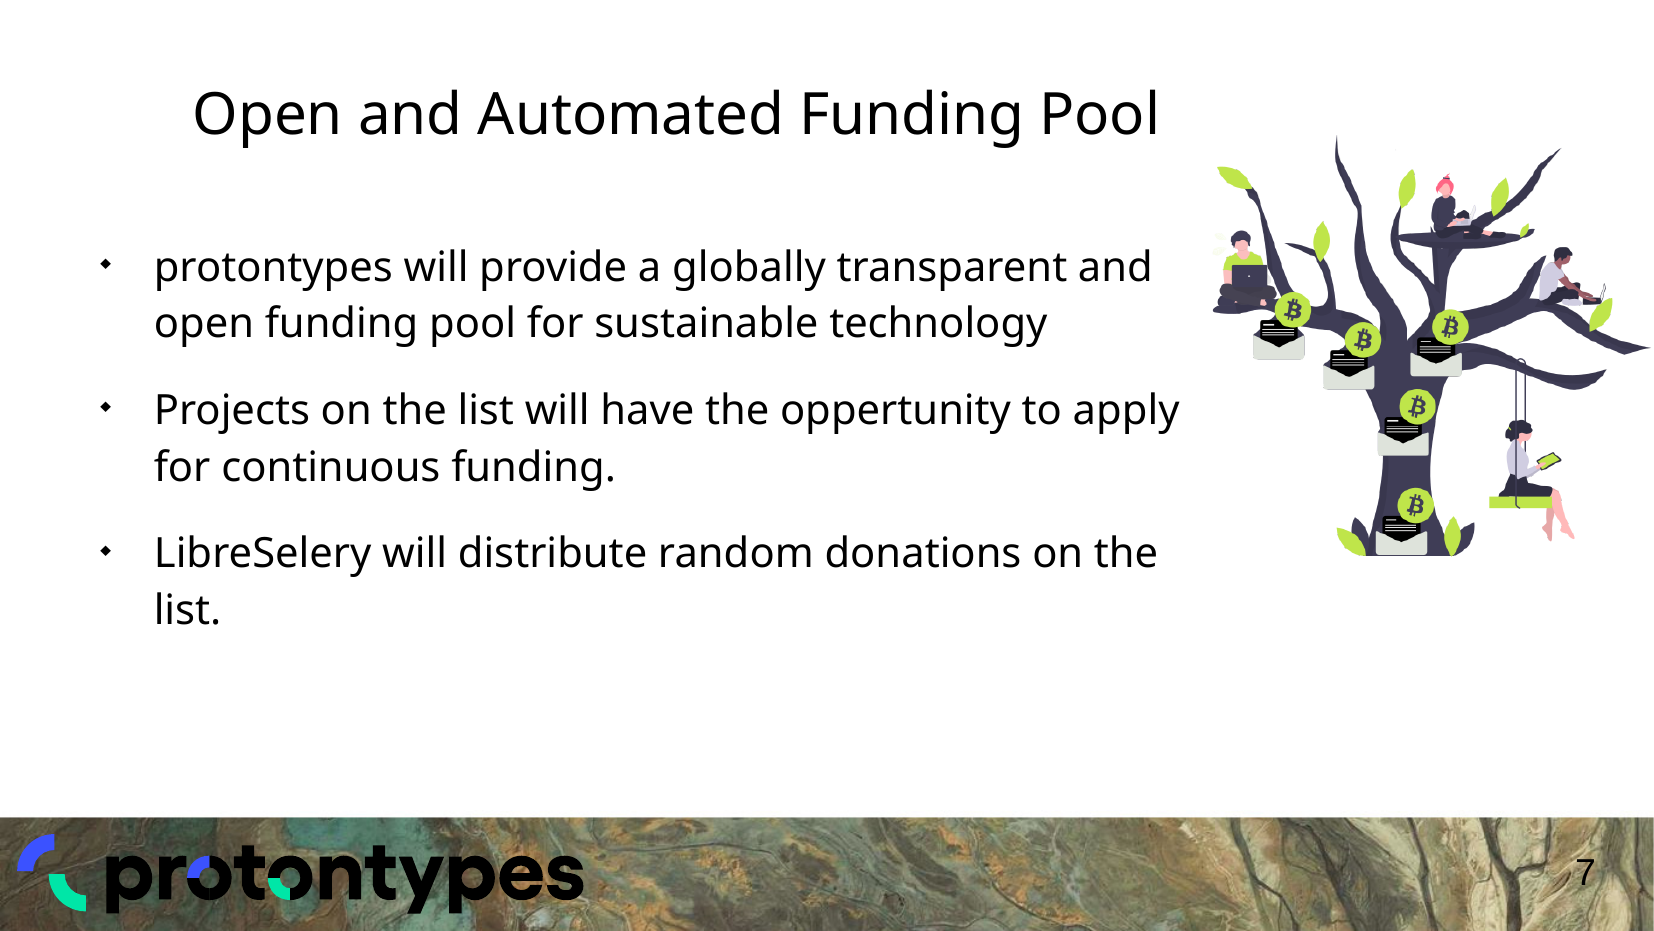

# Open and Automated Funding Pool
protontypes will provide a globally transparent and open funding pool for sustainable technology
Projects on the list will have the oppertunity to apply for continuous funding.
LibreSelery will distribute random donations on the list.
7